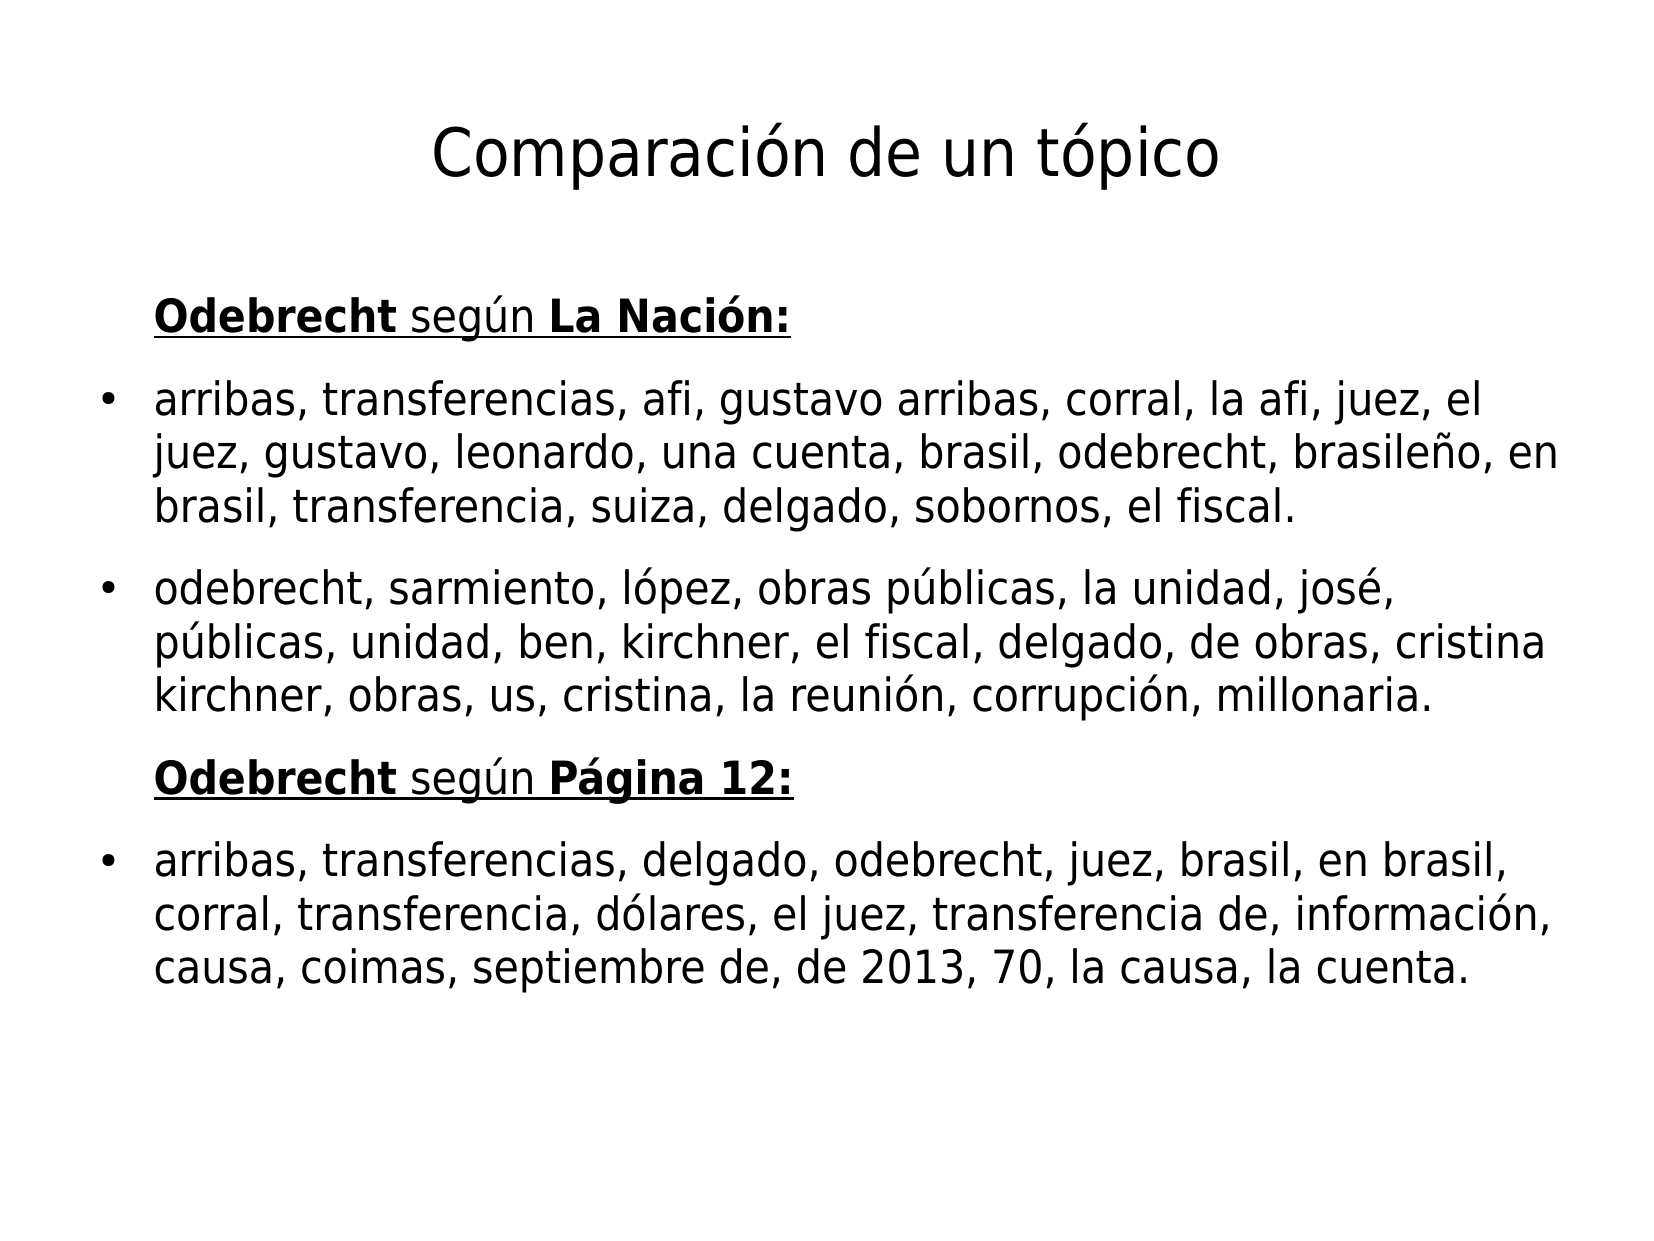

# Comparación de un tópico
Odebrecht según La Nación:
arribas, transferencias, afi, gustavo arribas, corral, la afi, juez, el juez, gustavo, leonardo, una cuenta, brasil, odebrecht, brasileño, en brasil, transferencia, suiza, delgado, sobornos, el fiscal.
odebrecht, sarmiento, lópez, obras públicas, la unidad, josé, públicas, unidad, ben, kirchner, el fiscal, delgado, de obras, cristina kirchner, obras, us, cristina, la reunión, corrupción, millonaria.
Odebrecht según Página 12:
arribas, transferencias, delgado, odebrecht, juez, brasil, en brasil, corral, transferencia, dólares, el juez, transferencia de, información, causa, coimas, septiembre de, de 2013, 70, la causa, la cuenta.